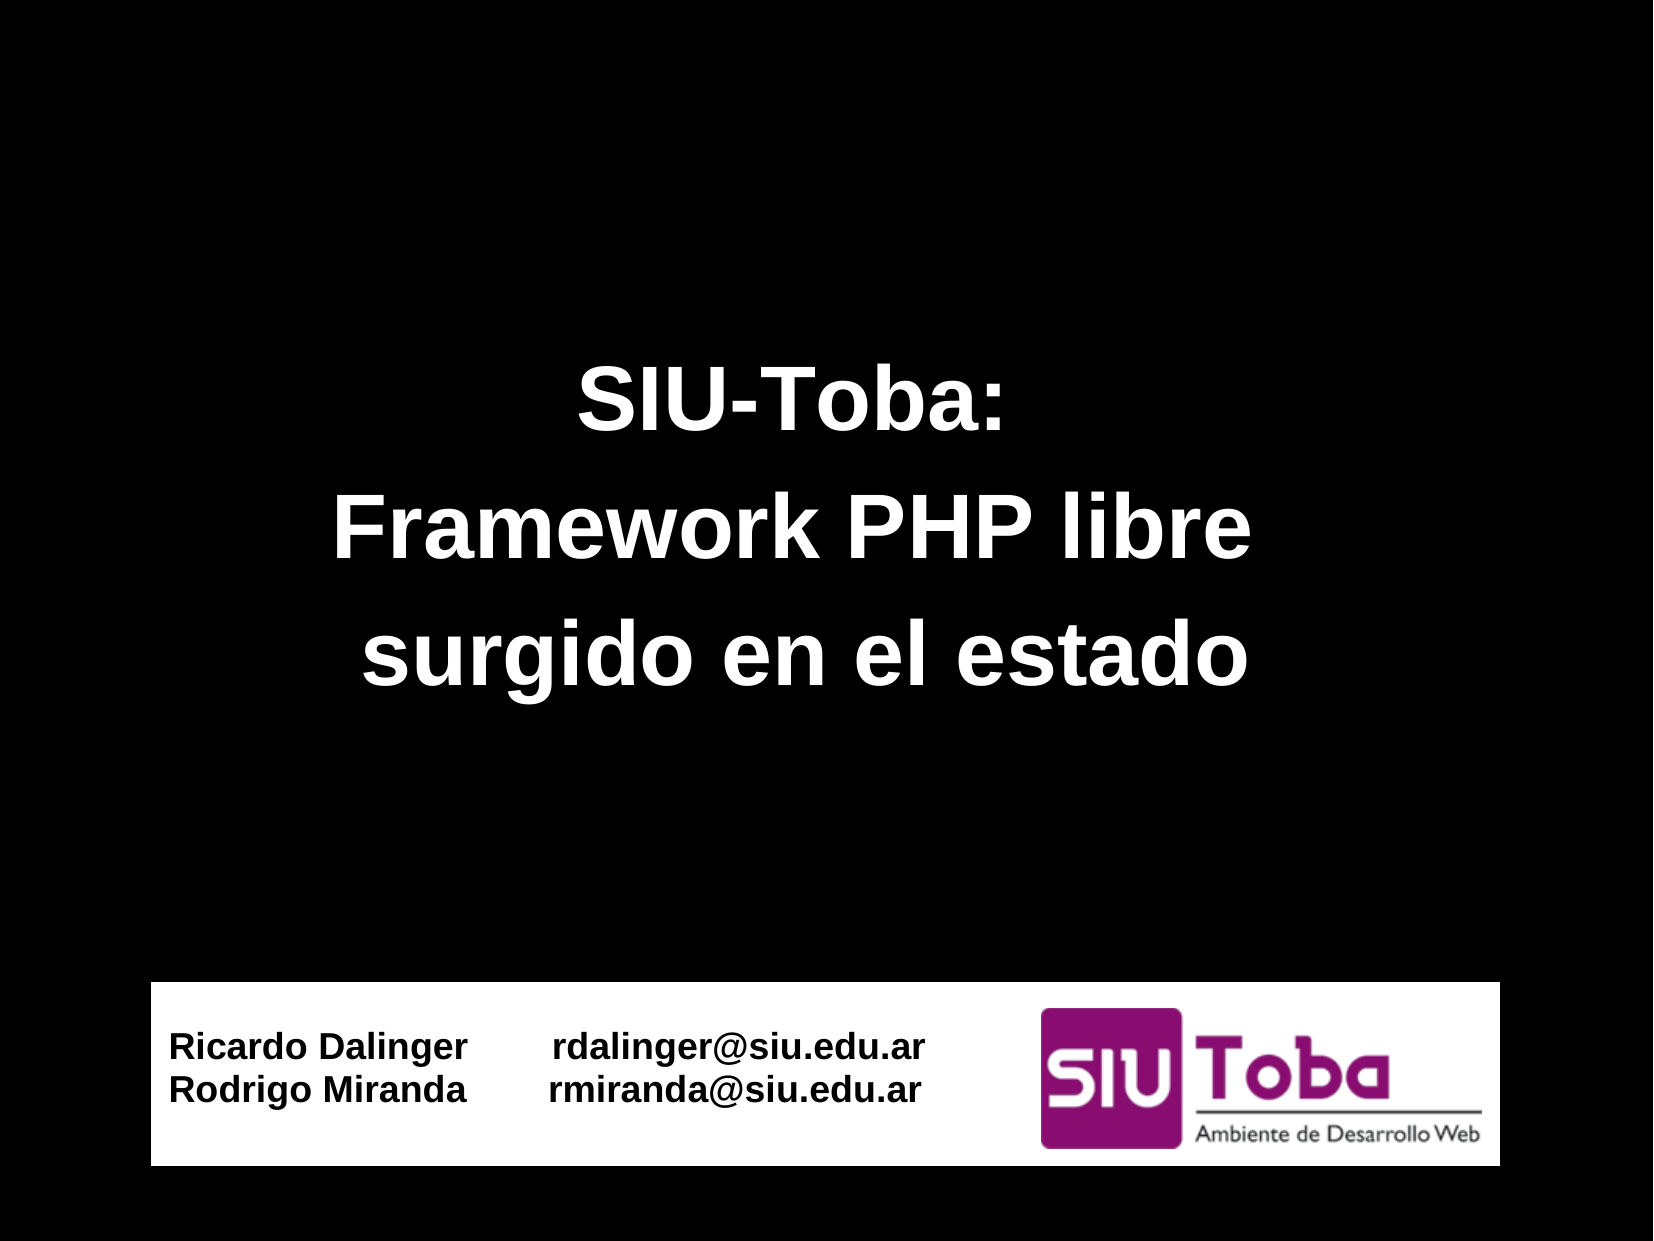

SIU-Toba:
Framework PHP libre
surgido en el estado
Ricardo Dalinger rdalinger@siu.edu.ar
Rodrigo Miranda	 rmiranda@siu.edu.ar